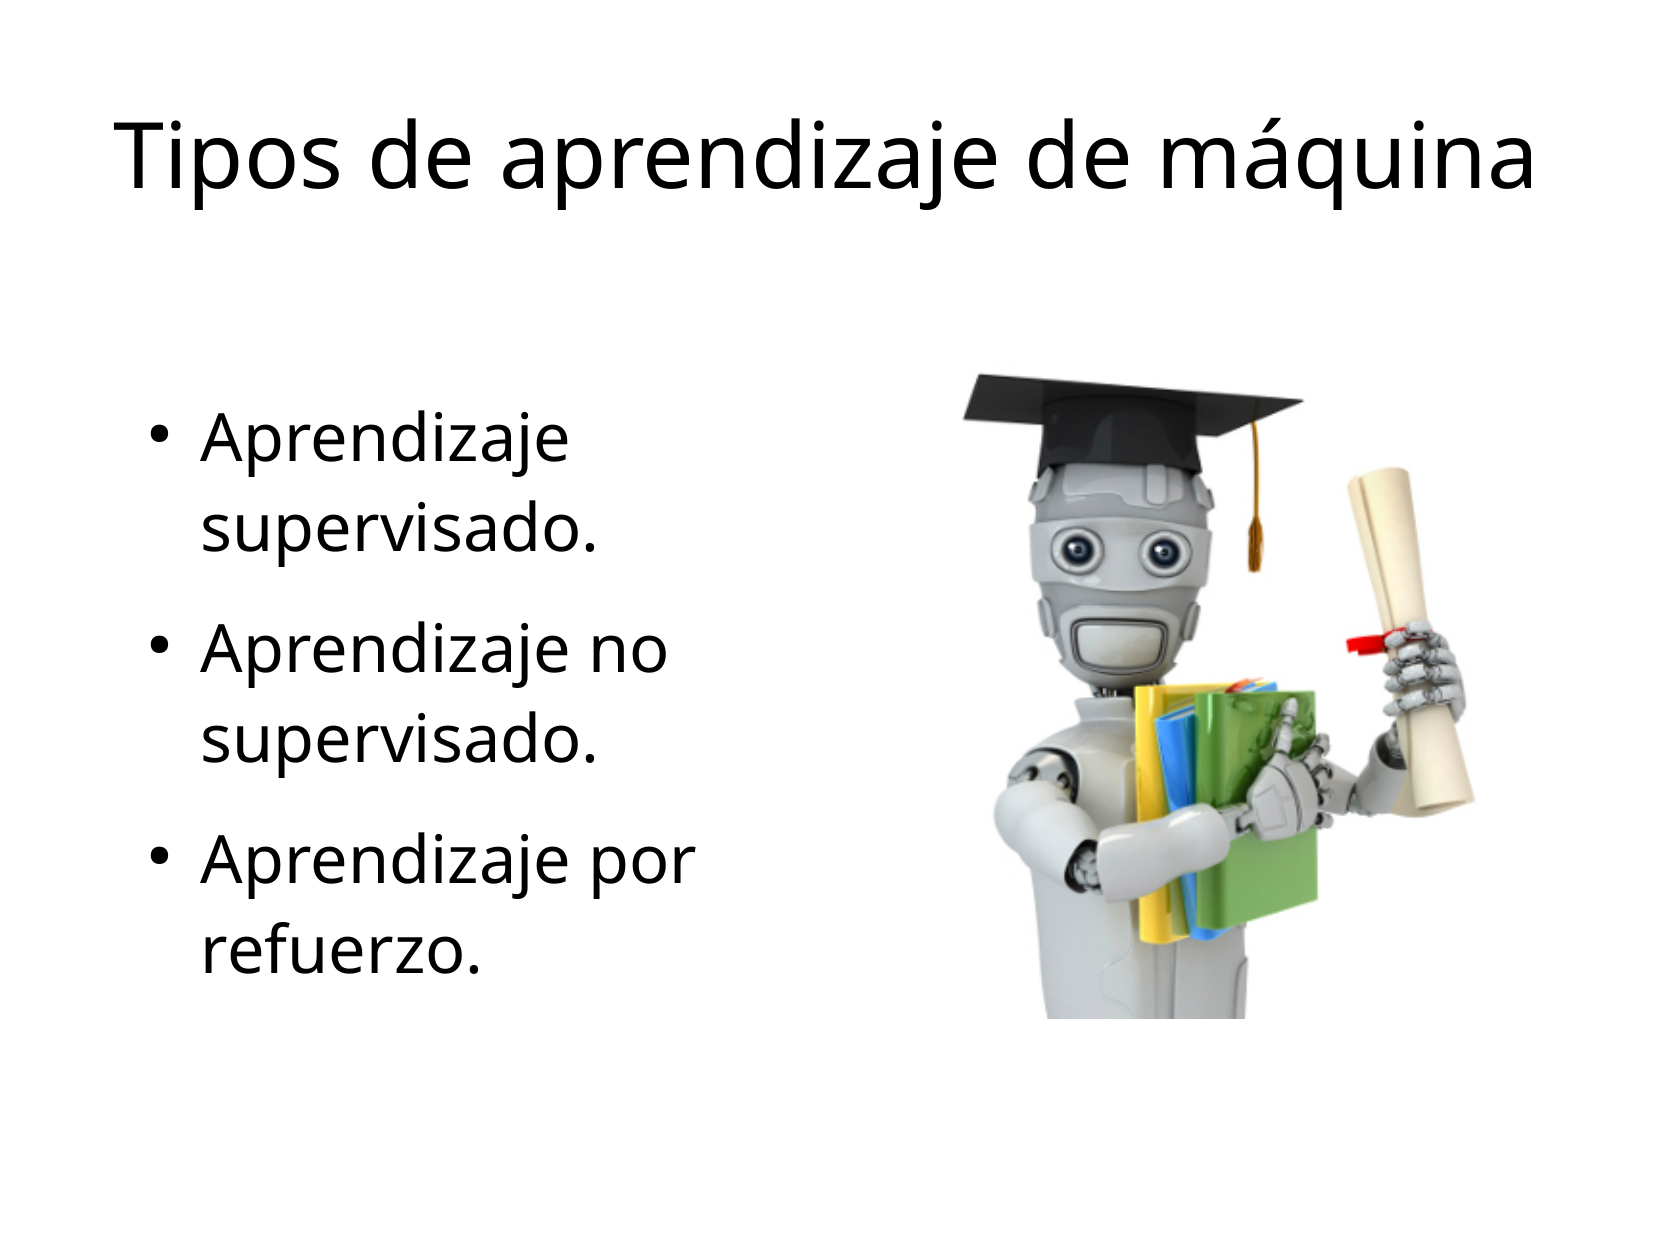

# Tipos de aprendizaje de máquina
Aprendizaje supervisado.
Aprendizaje no supervisado.
Aprendizaje por refuerzo.